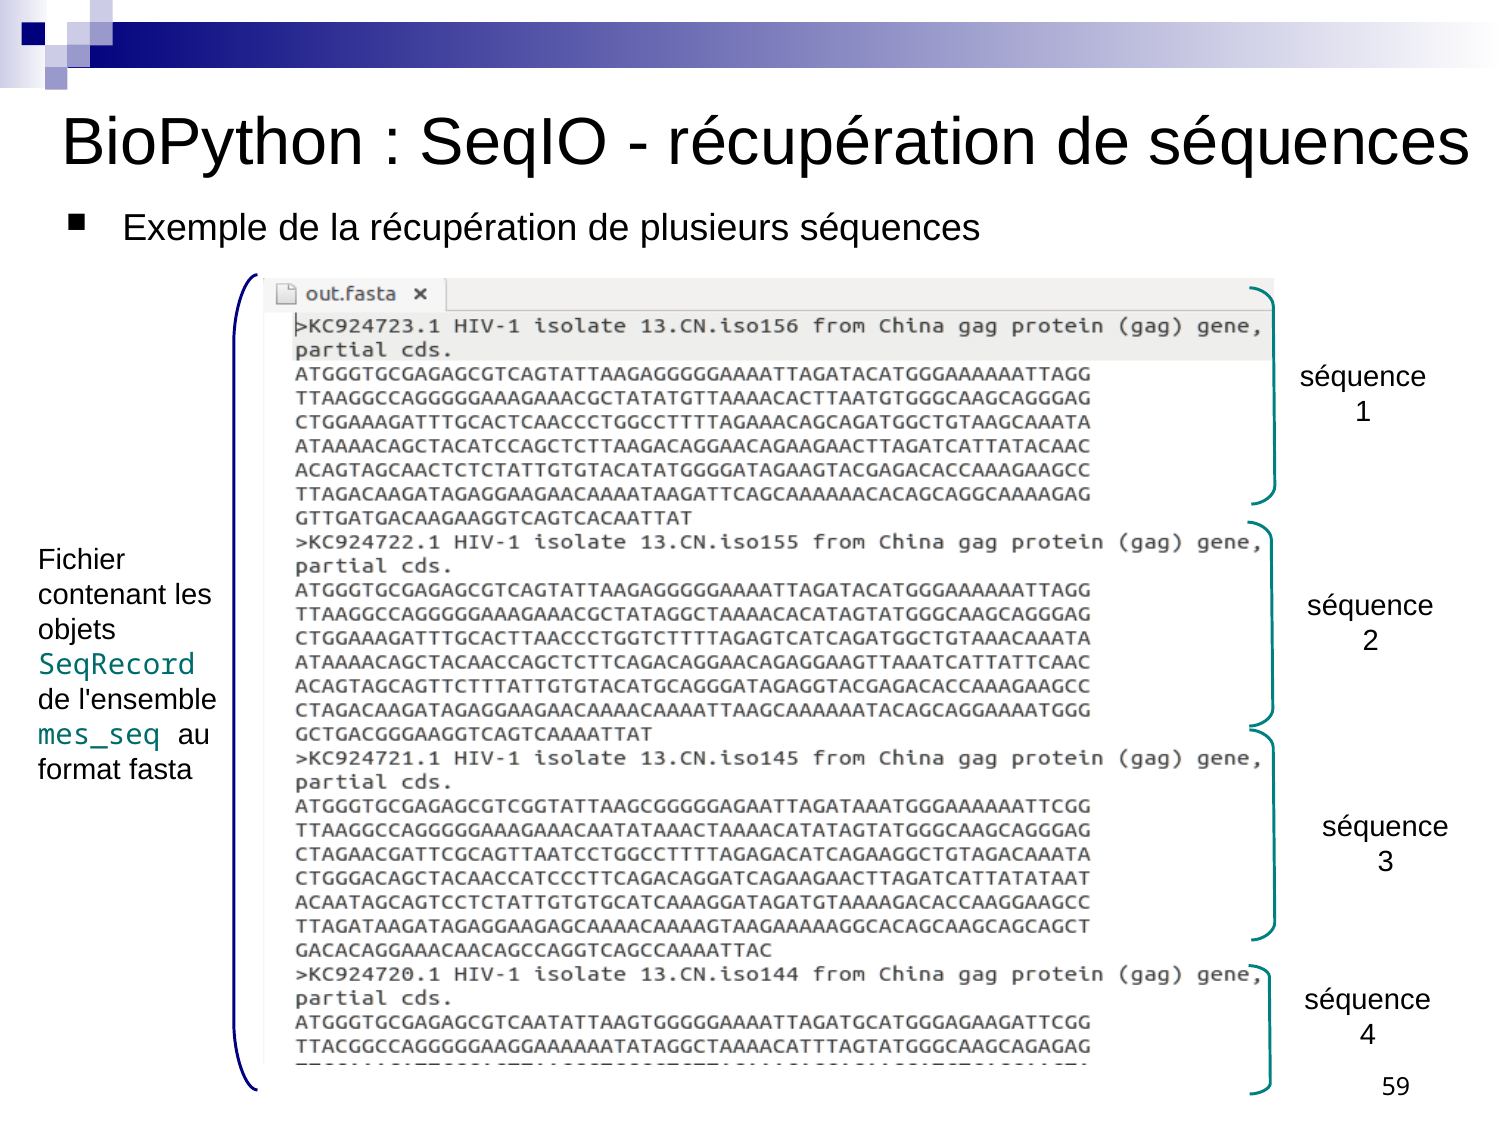

# BioPython : SeqIO - récupération de séquences
Exemple de la récupération de plusieurs séquences
séquence 1
Fichier contenant les objets SeqRecord de l'ensemble mes_seq au format fasta
séquence 2
séquence 3
séquence 4
59